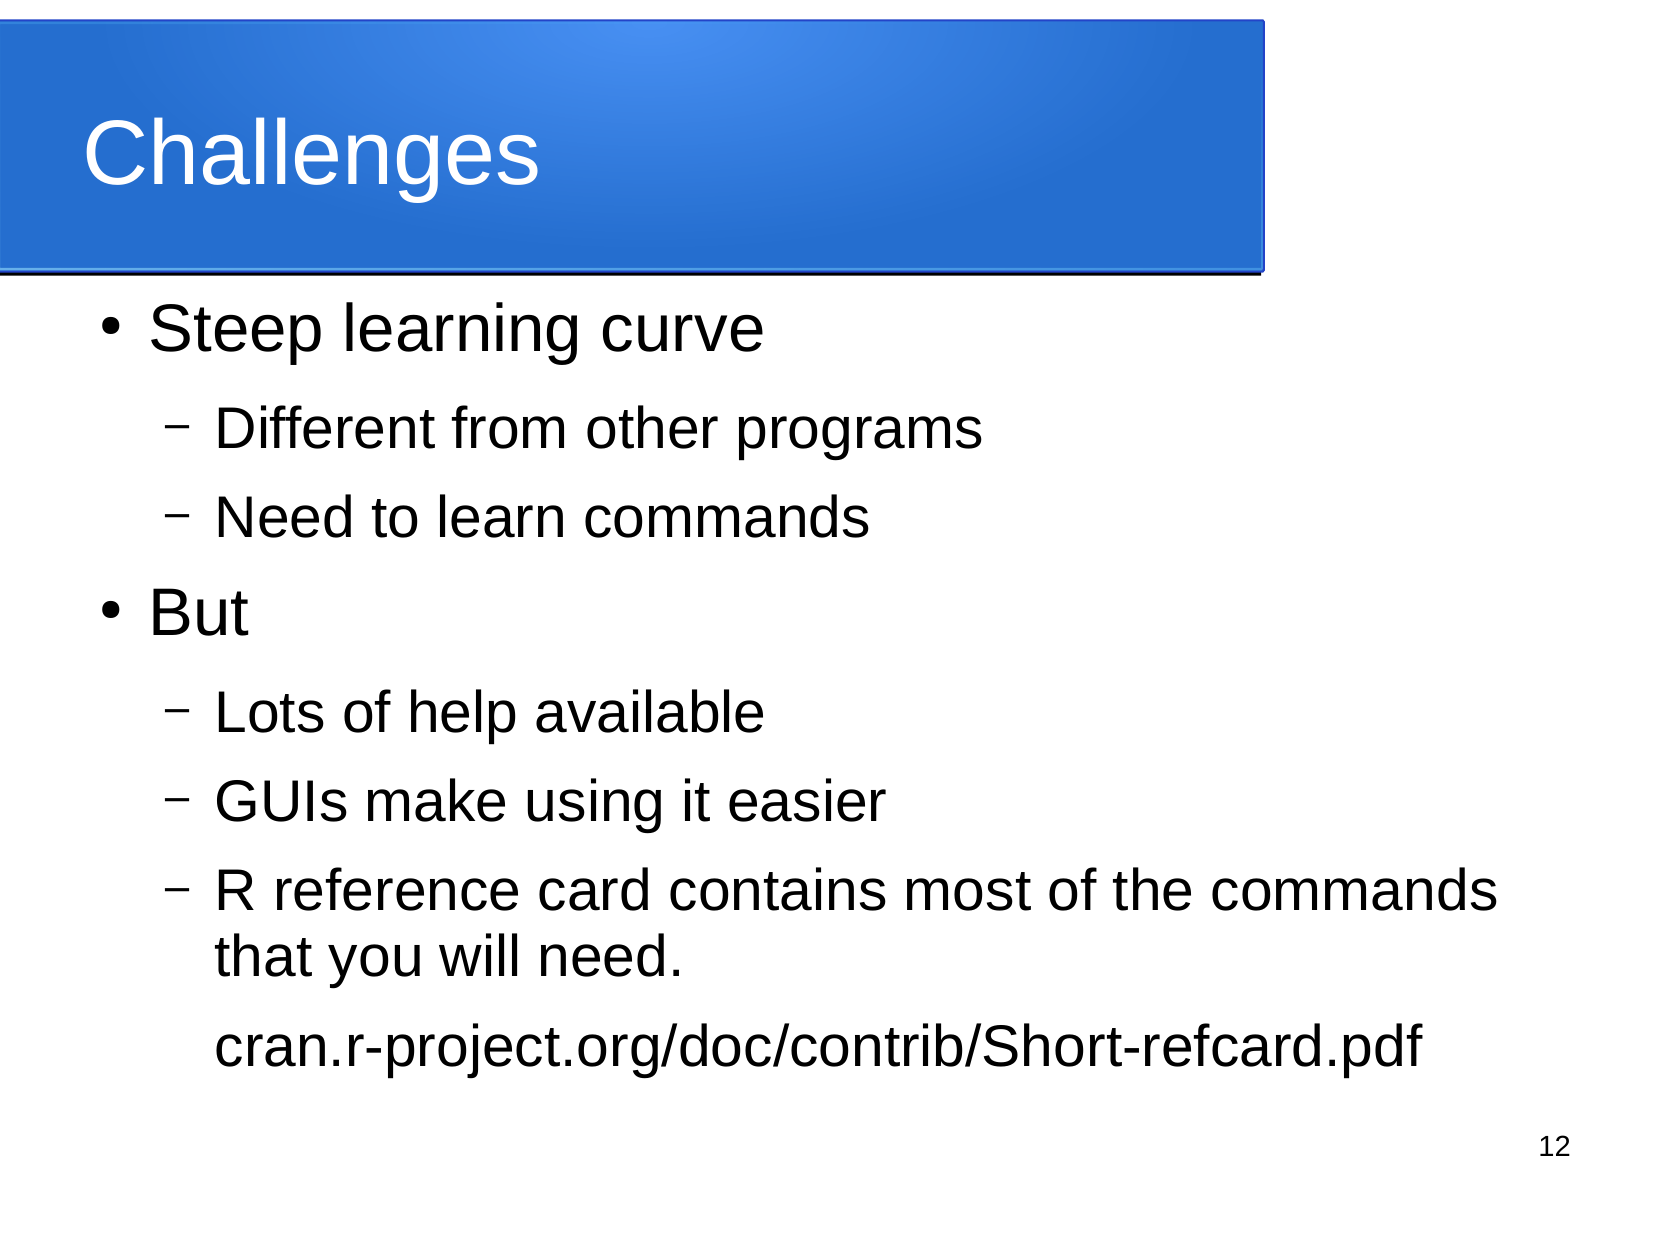

# Challenges
Steep learning curve
Different from other programs
Need to learn commands
But
Lots of help available
GUIs make using it easier
R reference card contains most of the commands that you will need.
cran.r-project.org/doc/contrib/Short-refcard.pdf
12